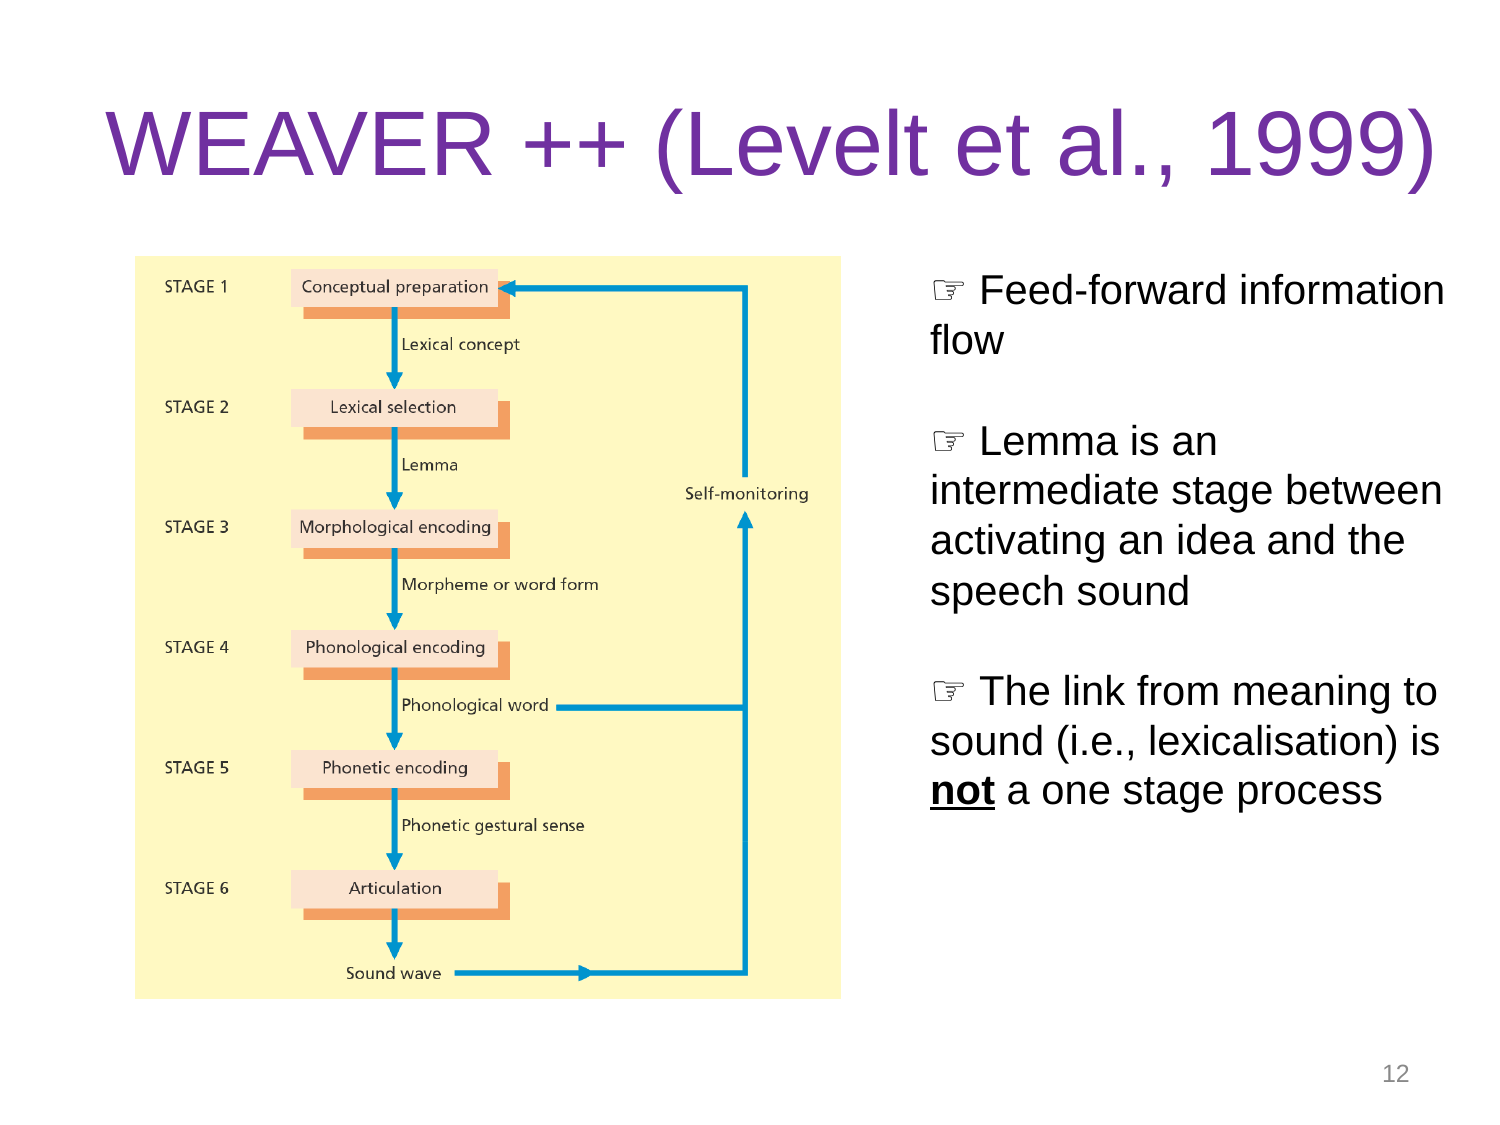

# WEAVER ++ (Levelt et al., 1999)
☞ Feed-forward information flow
☞ Lemma is an intermediate stage between activating an idea and the speech sound
☞ The link from meaning to sound (i.e., lexicalisation) is not a one stage process